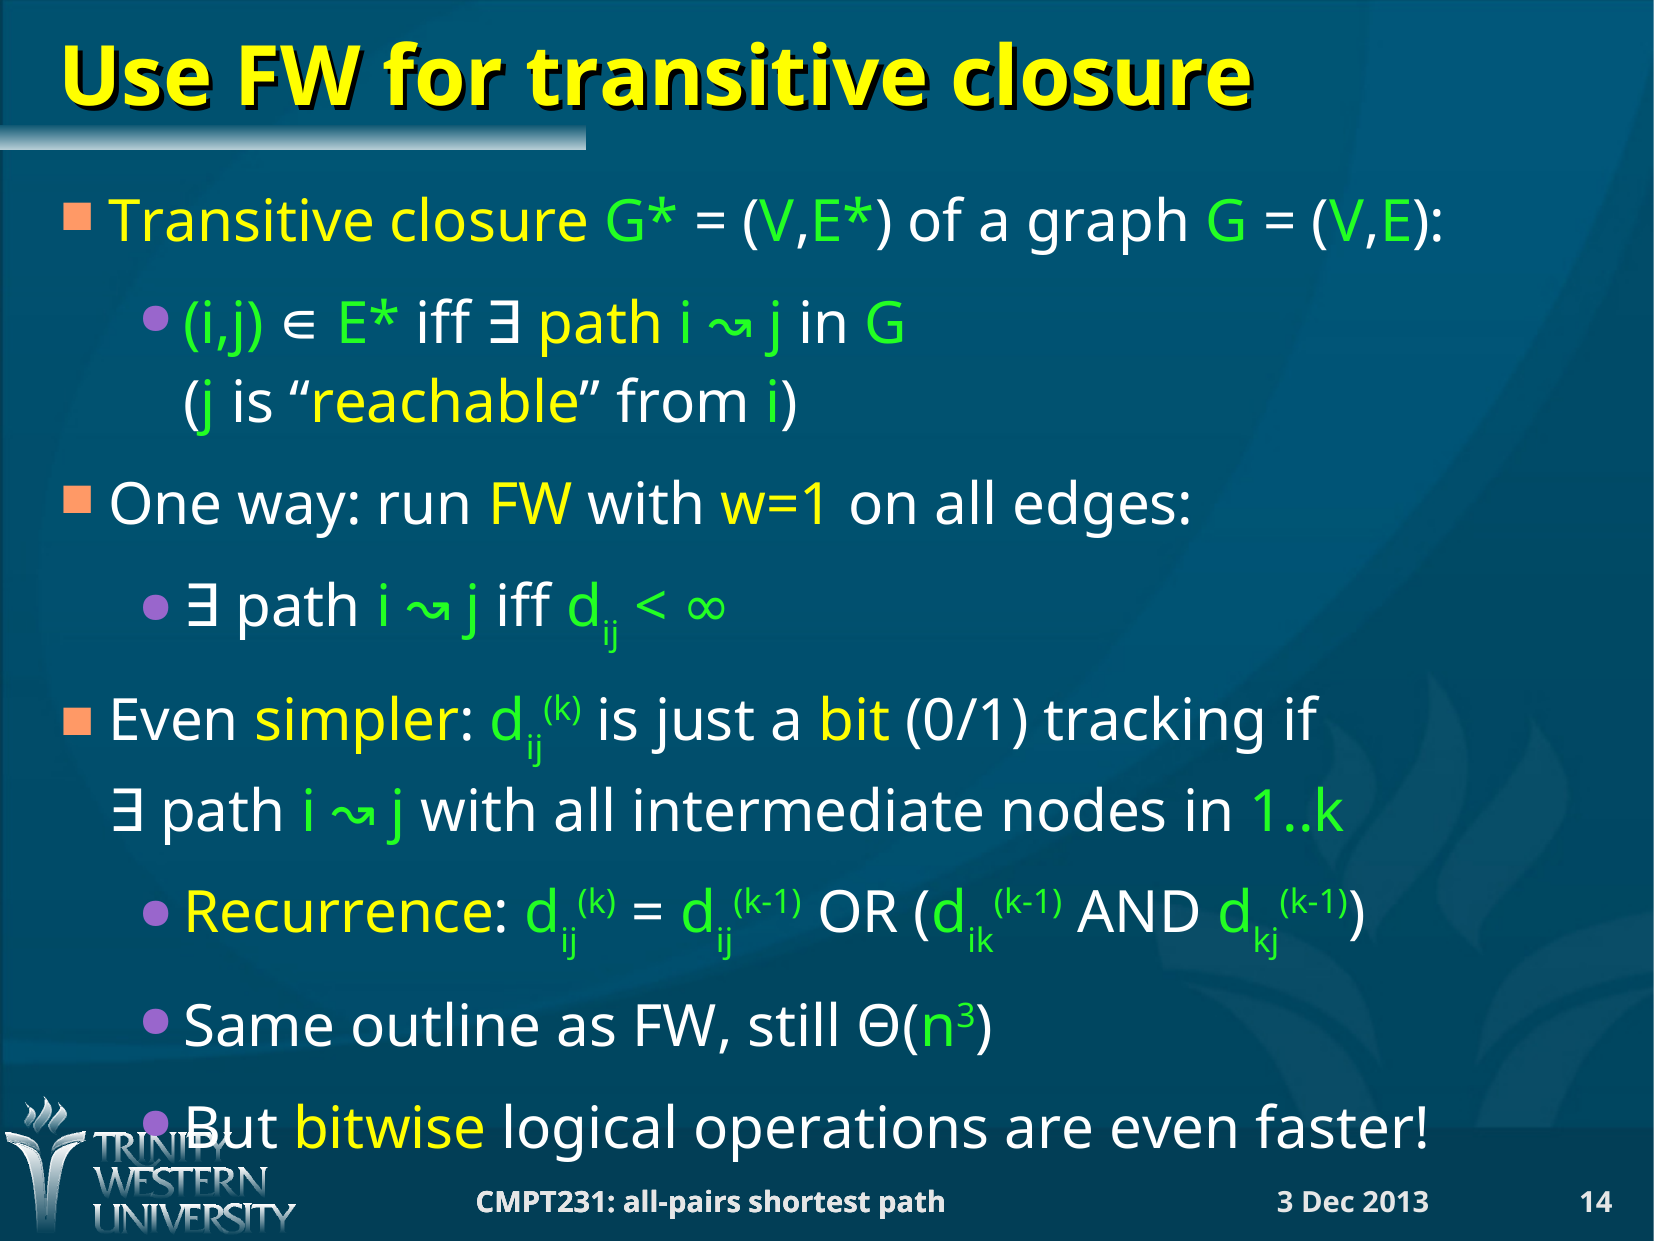

# Use FW for transitive closure
Transitive closure G* = (V,E*) of a graph G = (V,E):
(i,j) ∊ E* iff ∃ path i ↝ j in G
(j is “reachable” from i)
One way: run FW with w=1 on all edges:
∃ path i ↝ j iff dij < ∞
Even simpler: dij(k) is just a bit (0/1) tracking if
∃ path i ↝ j with all intermediate nodes in 1..k
Recurrence: dij(k) = dij(k-1) OR (dik(k-1) AND dkj(k-1))
Same outline as FW, still Θ(n3)
But bitwise logical operations are even faster!
CMPT231: all-pairs shortest path
3 Dec 2013
14